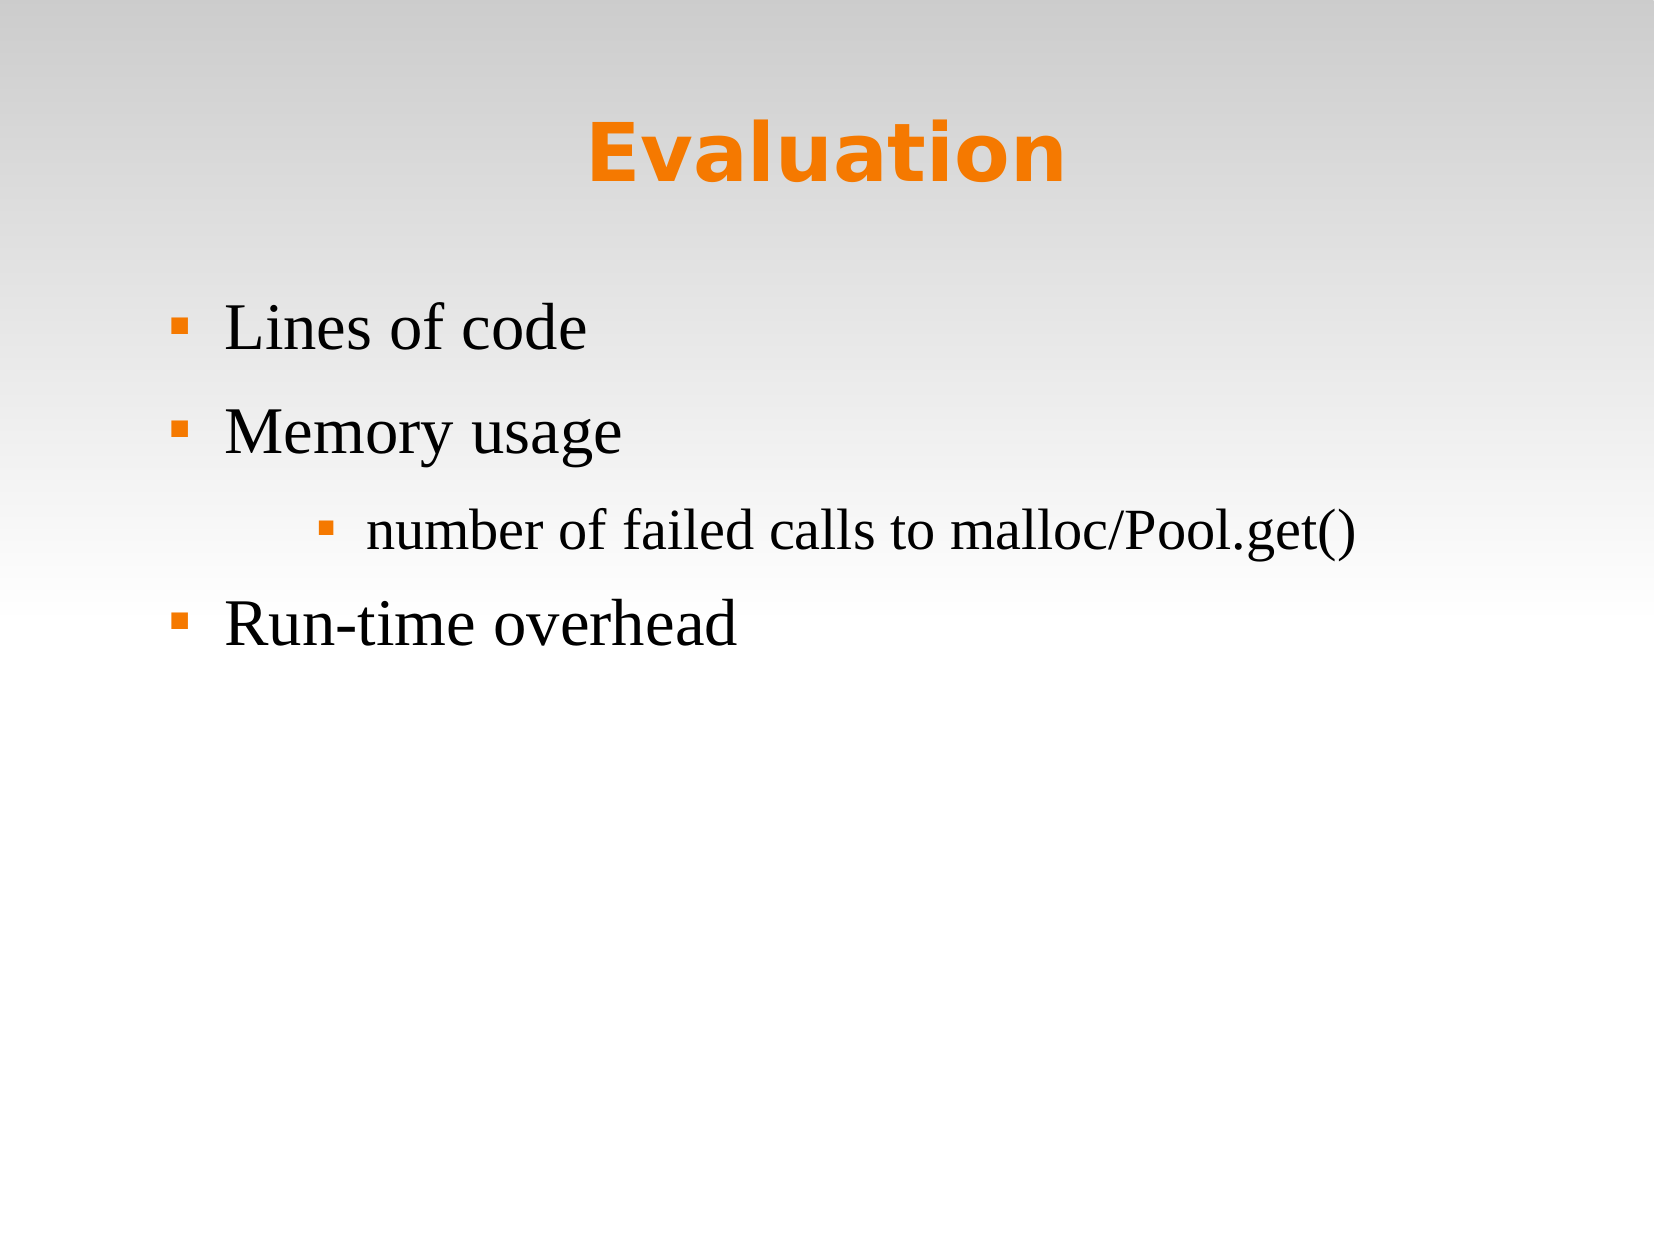

# Evaluation
Lines of code
Memory usage
number of failed calls to malloc/Pool.get()
Run-time overhead